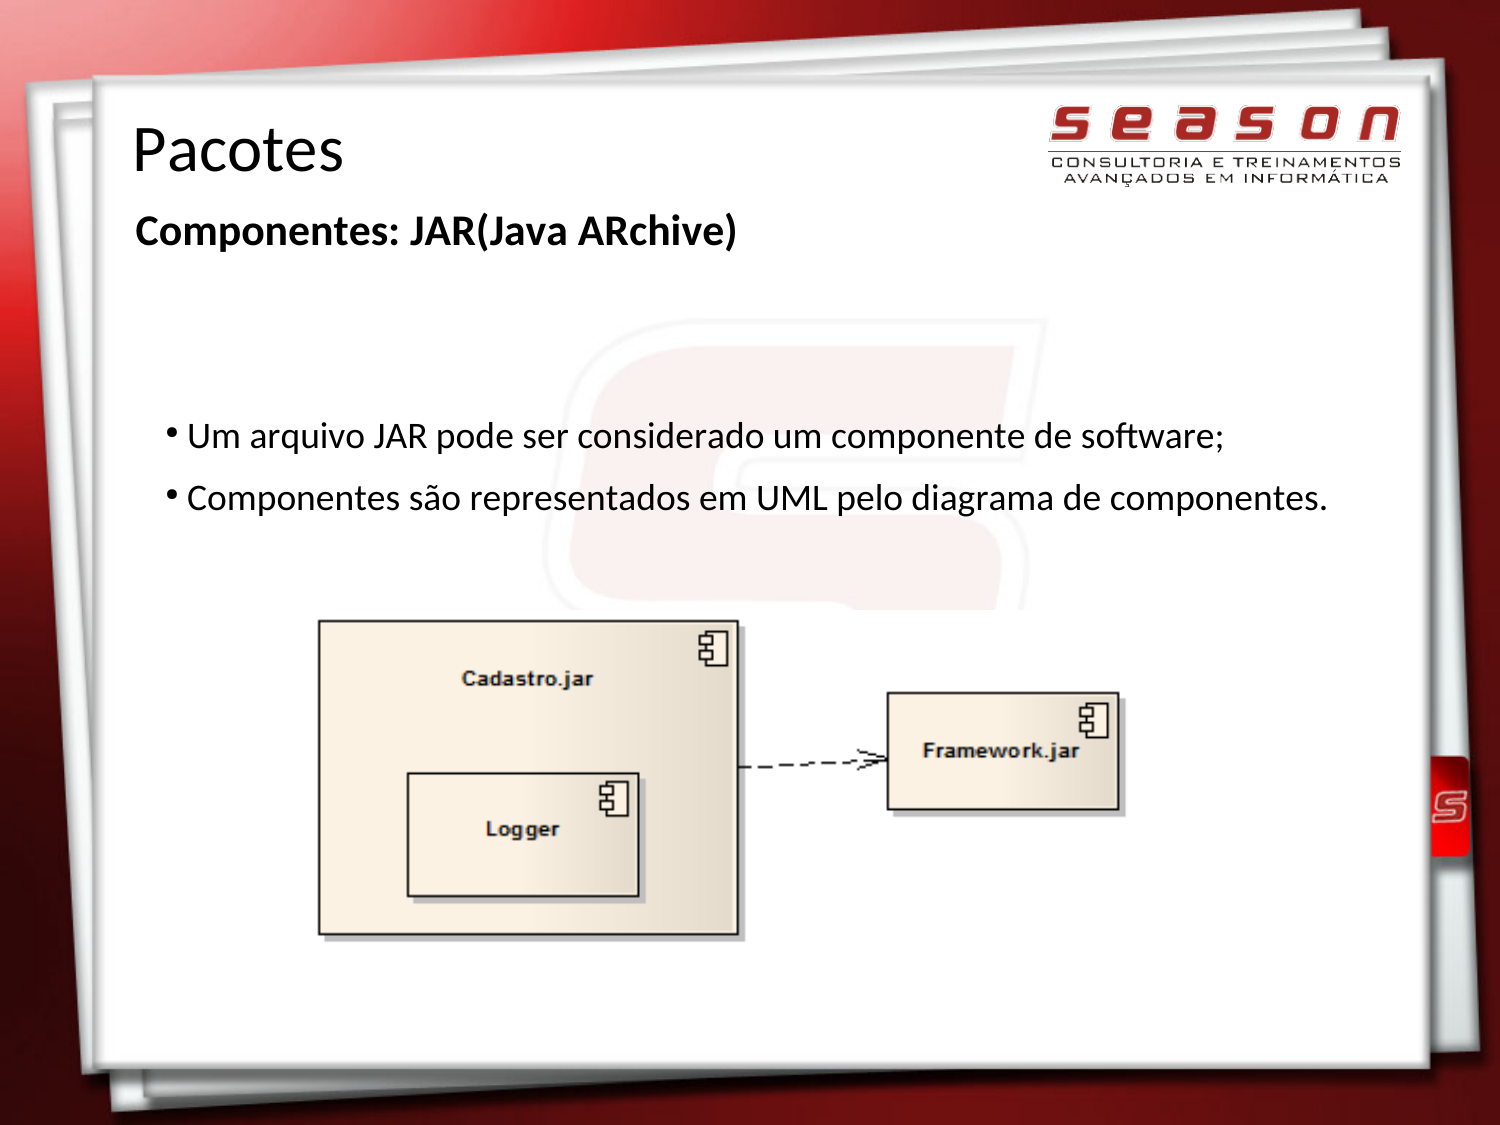

# Pacotes
Componentes: JAR(Java ARchive)
 Um arquivo JAR pode ser considerado um componente de software;
 Componentes são representados em UML pelo diagrama de componentes.